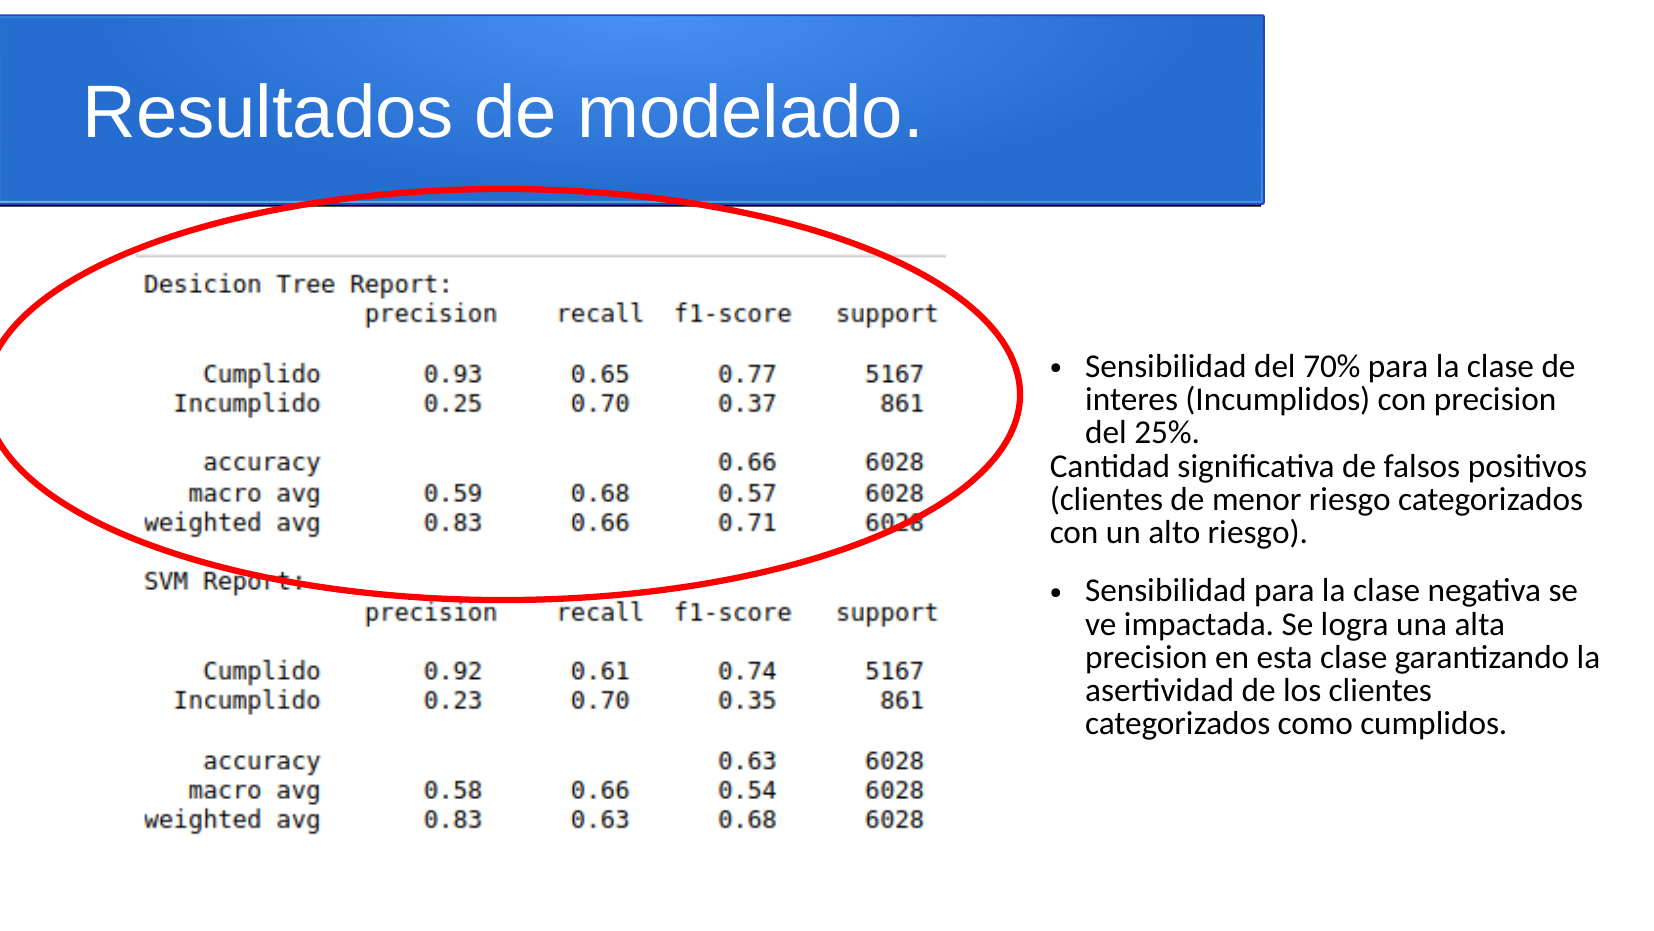

# Resultados de modelado.
Sensibilidad del 70% para la clase de interes (Incumplidos) con precision del 25%.
Cantidad significativa de falsos positivos (clientes de menor riesgo categorizados con un alto riesgo).
Sensibilidad para la clase negativa se ve impactada. Se logra una alta precision en esta clase garantizando la asertividad de los clientes categorizados como cumplidos.